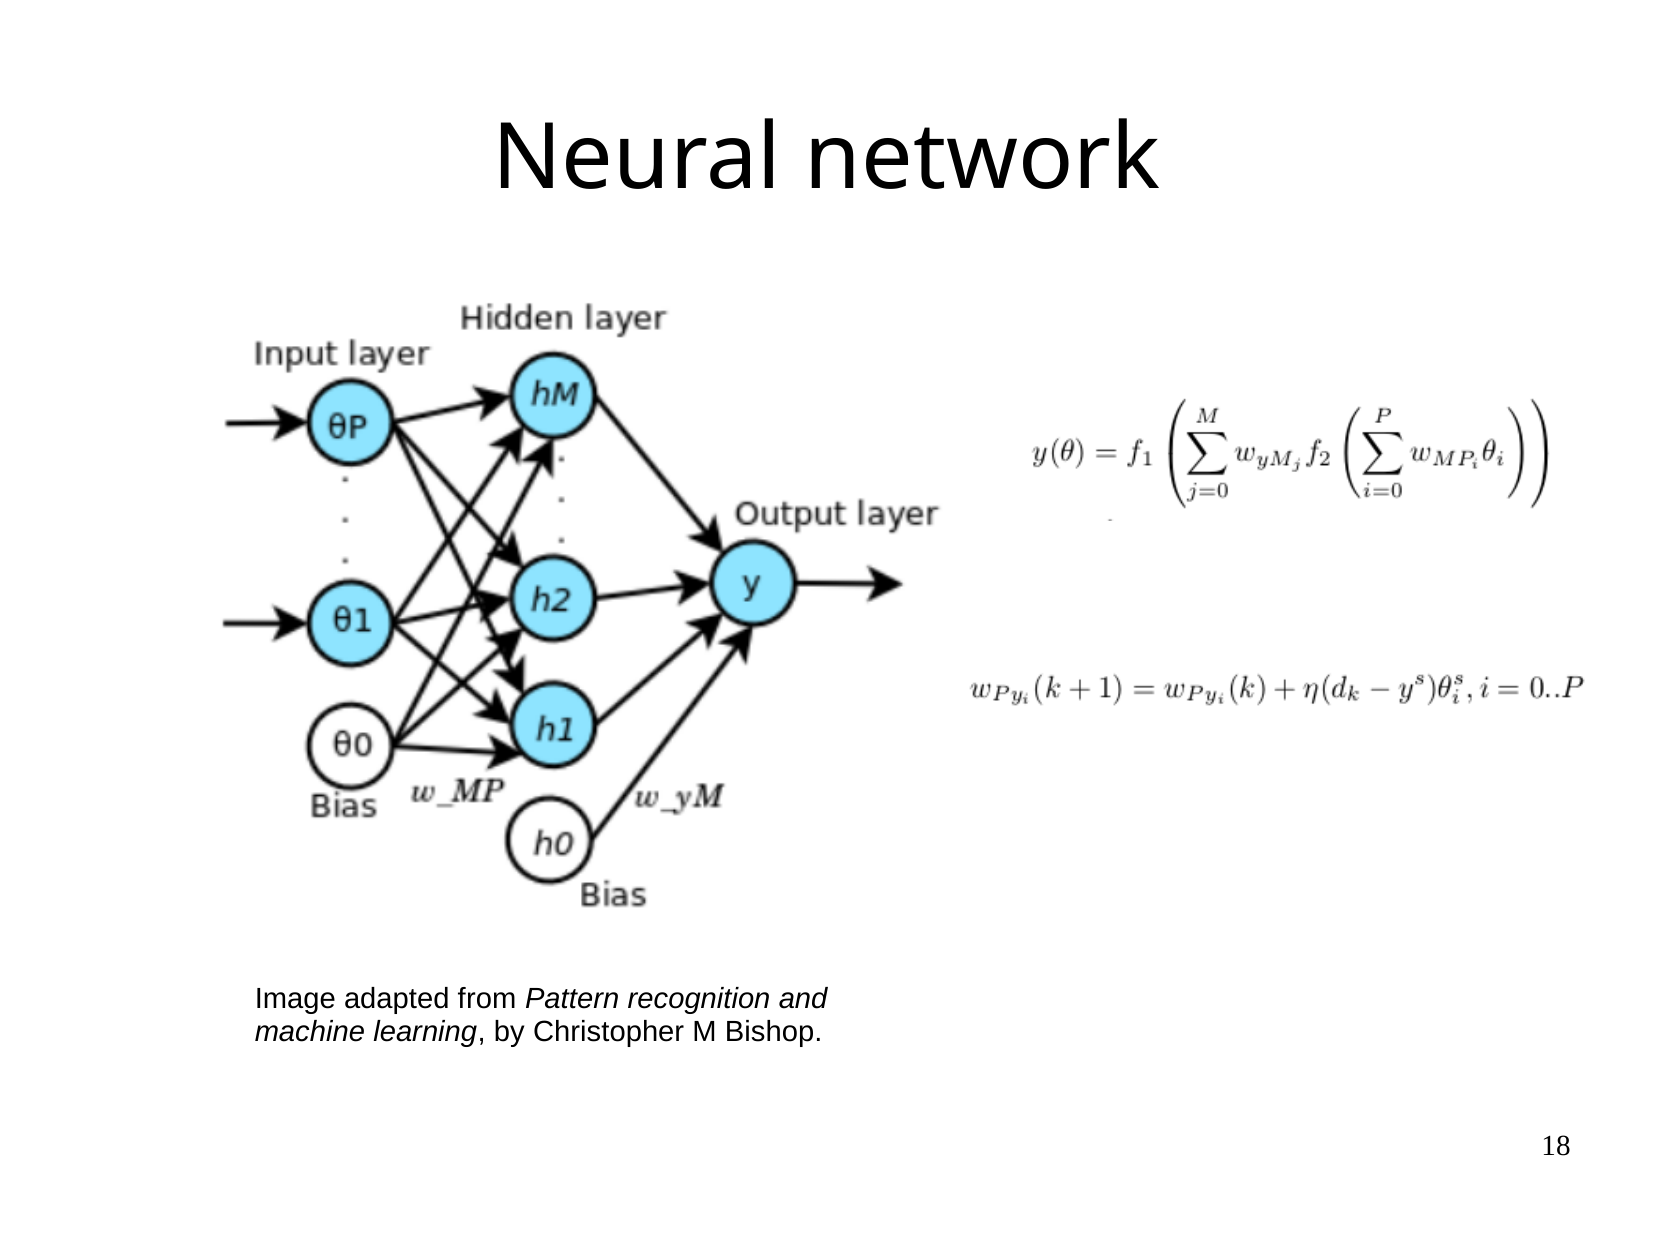

# Neural network
Image adapted from Pattern recognition and machine learning, by Christopher M Bishop.
18